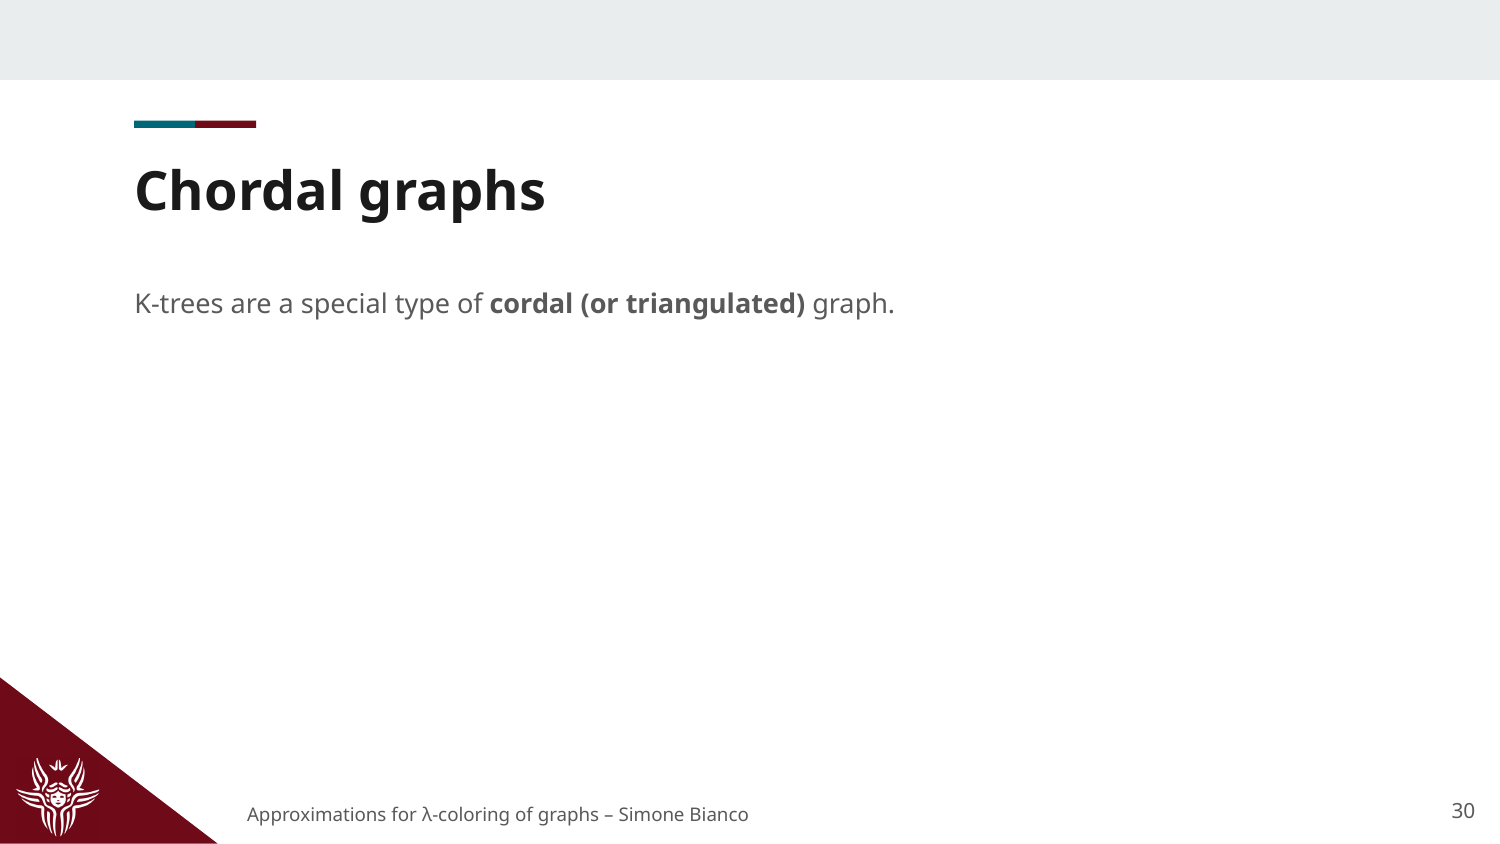

# Chordal graphs
K-trees are a special type of cordal (or triangulated) graph.
Approximations for λ-coloring of graphs – Simone Bianco